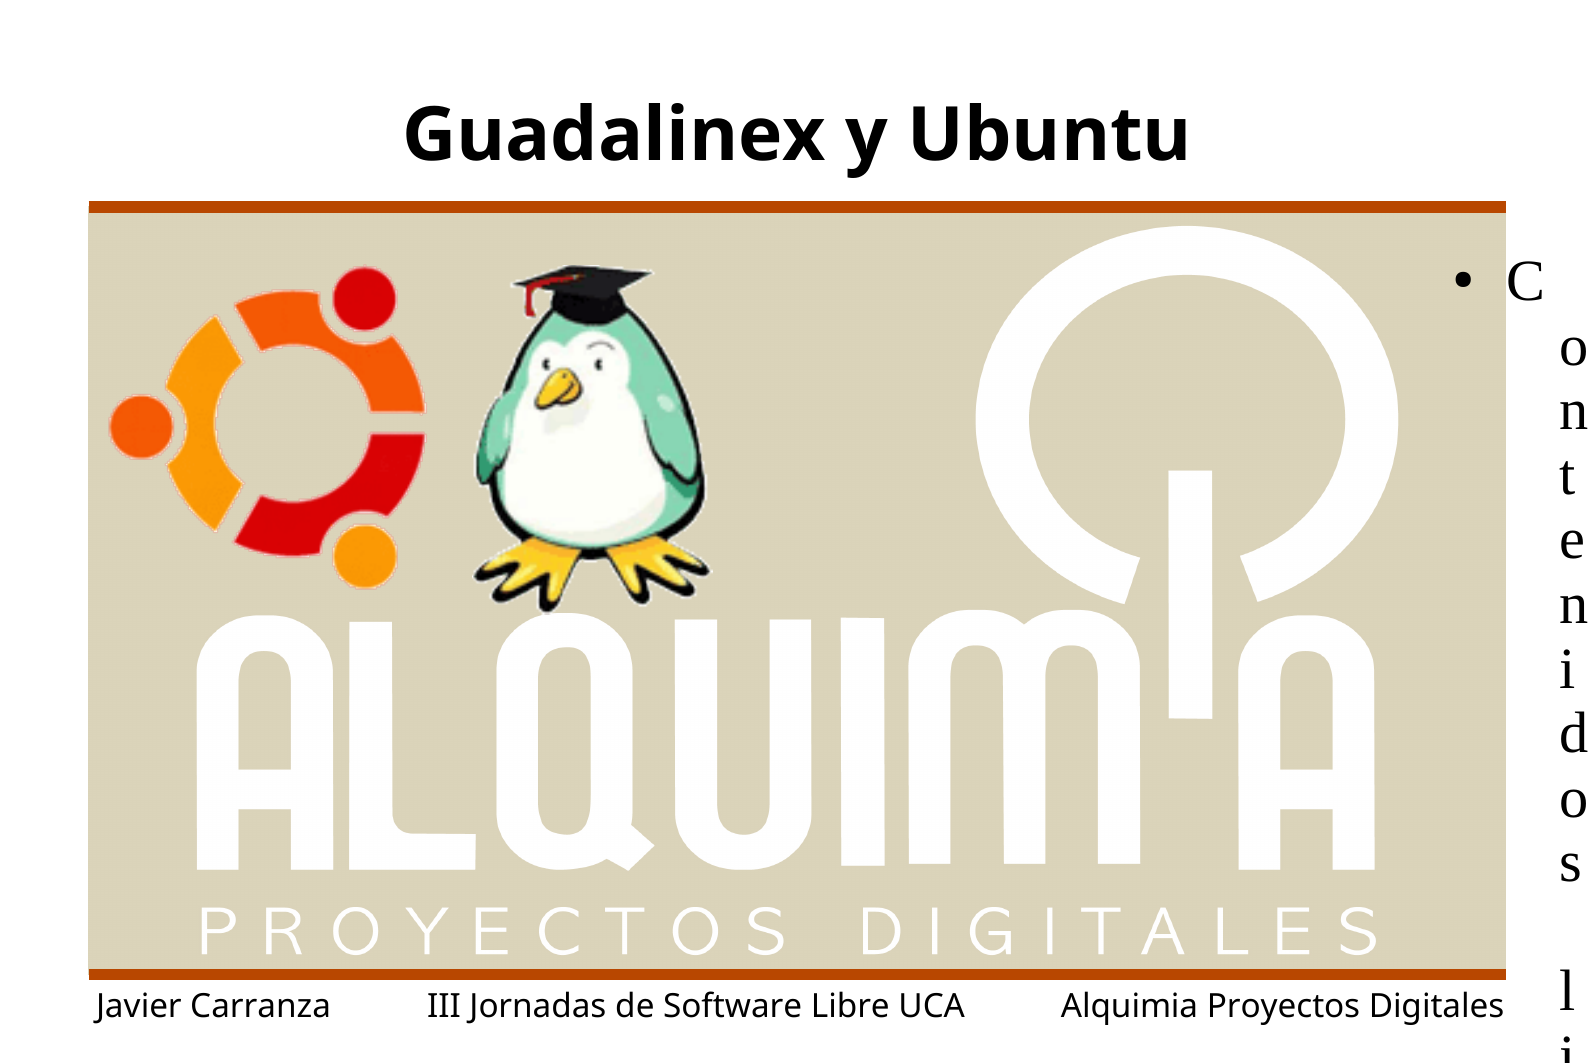

# Guadalinex y Ubuntu
Contenidos libres
Cientos de mirrors
Repositorios congelados
Soporte a 3 años
Actualizaciones de seguridad
Últimas versiones del software de mayor difusión
Espíritu de comunidad
 Javier Carranza III Jornadas de Software Libre UCA Alquimia Proyectos Digitales